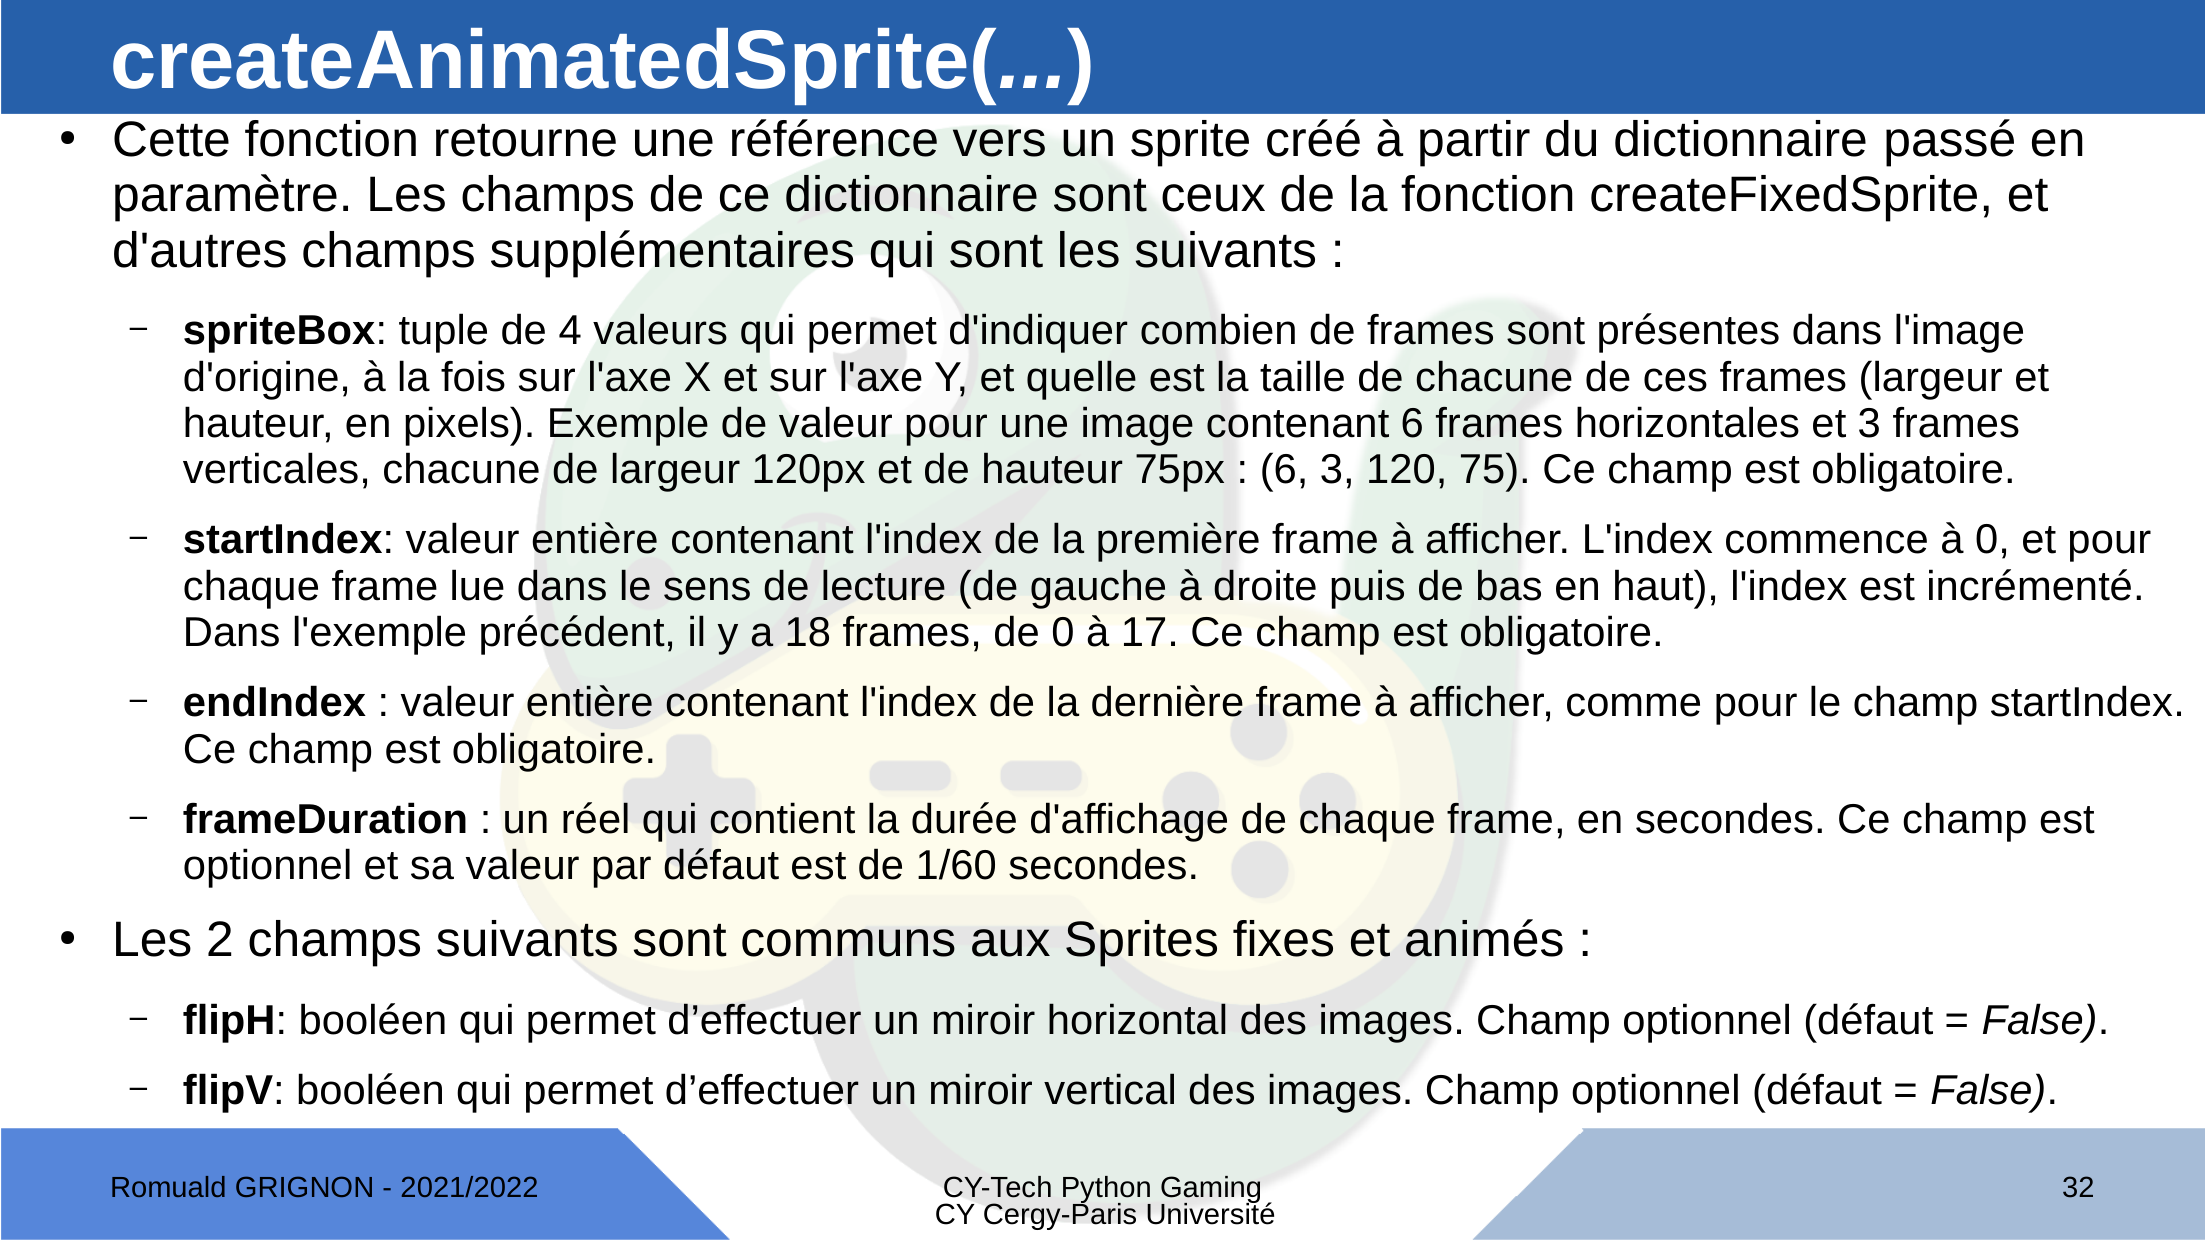

# createAnimatedSprite(...)
Cette fonction retourne une référence vers un sprite créé à partir du dictionnaire passé en paramètre. Les champs de ce dictionnaire sont ceux de la fonction createFixedSprite, et d'autres champs supplémentaires qui sont les suivants :
spriteBox: tuple de 4 valeurs qui permet d'indiquer combien de frames sont présentes dans l'image d'origine, à la fois sur l'axe X et sur l'axe Y, et quelle est la taille de chacune de ces frames (largeur et hauteur, en pixels). Exemple de valeur pour une image contenant 6 frames horizontales et 3 frames verticales, chacune de largeur 120px et de hauteur 75px : (6, 3, 120, 75). Ce champ est obligatoire.
startIndex: valeur entière contenant l'index de la première frame à afficher. L'index commence à 0, et pour chaque frame lue dans le sens de lecture (de gauche à droite puis de bas en haut), l'index est incrémenté. Dans l'exemple précédent, il y a 18 frames, de 0 à 17. Ce champ est obligatoire.
endIndex : valeur entière contenant l'index de la dernière frame à afficher, comme pour le champ startIndex. Ce champ est obligatoire.
frameDuration : un réel qui contient la durée d'affichage de chaque frame, en secondes. Ce champ est optionnel et sa valeur par défaut est de 1/60 secondes.
Les 2 champs suivants sont communs aux Sprites fixes et animés :
flipH: booléen qui permet d’effectuer un miroir horizontal des images. Champ optionnel (défaut = False).
flipV: booléen qui permet d’effectuer un miroir vertical des images. Champ optionnel (défaut = False).
Romuald GRIGNON - 2021/2022
 CY-Tech Python Gaming CY Cergy-Paris Université
32